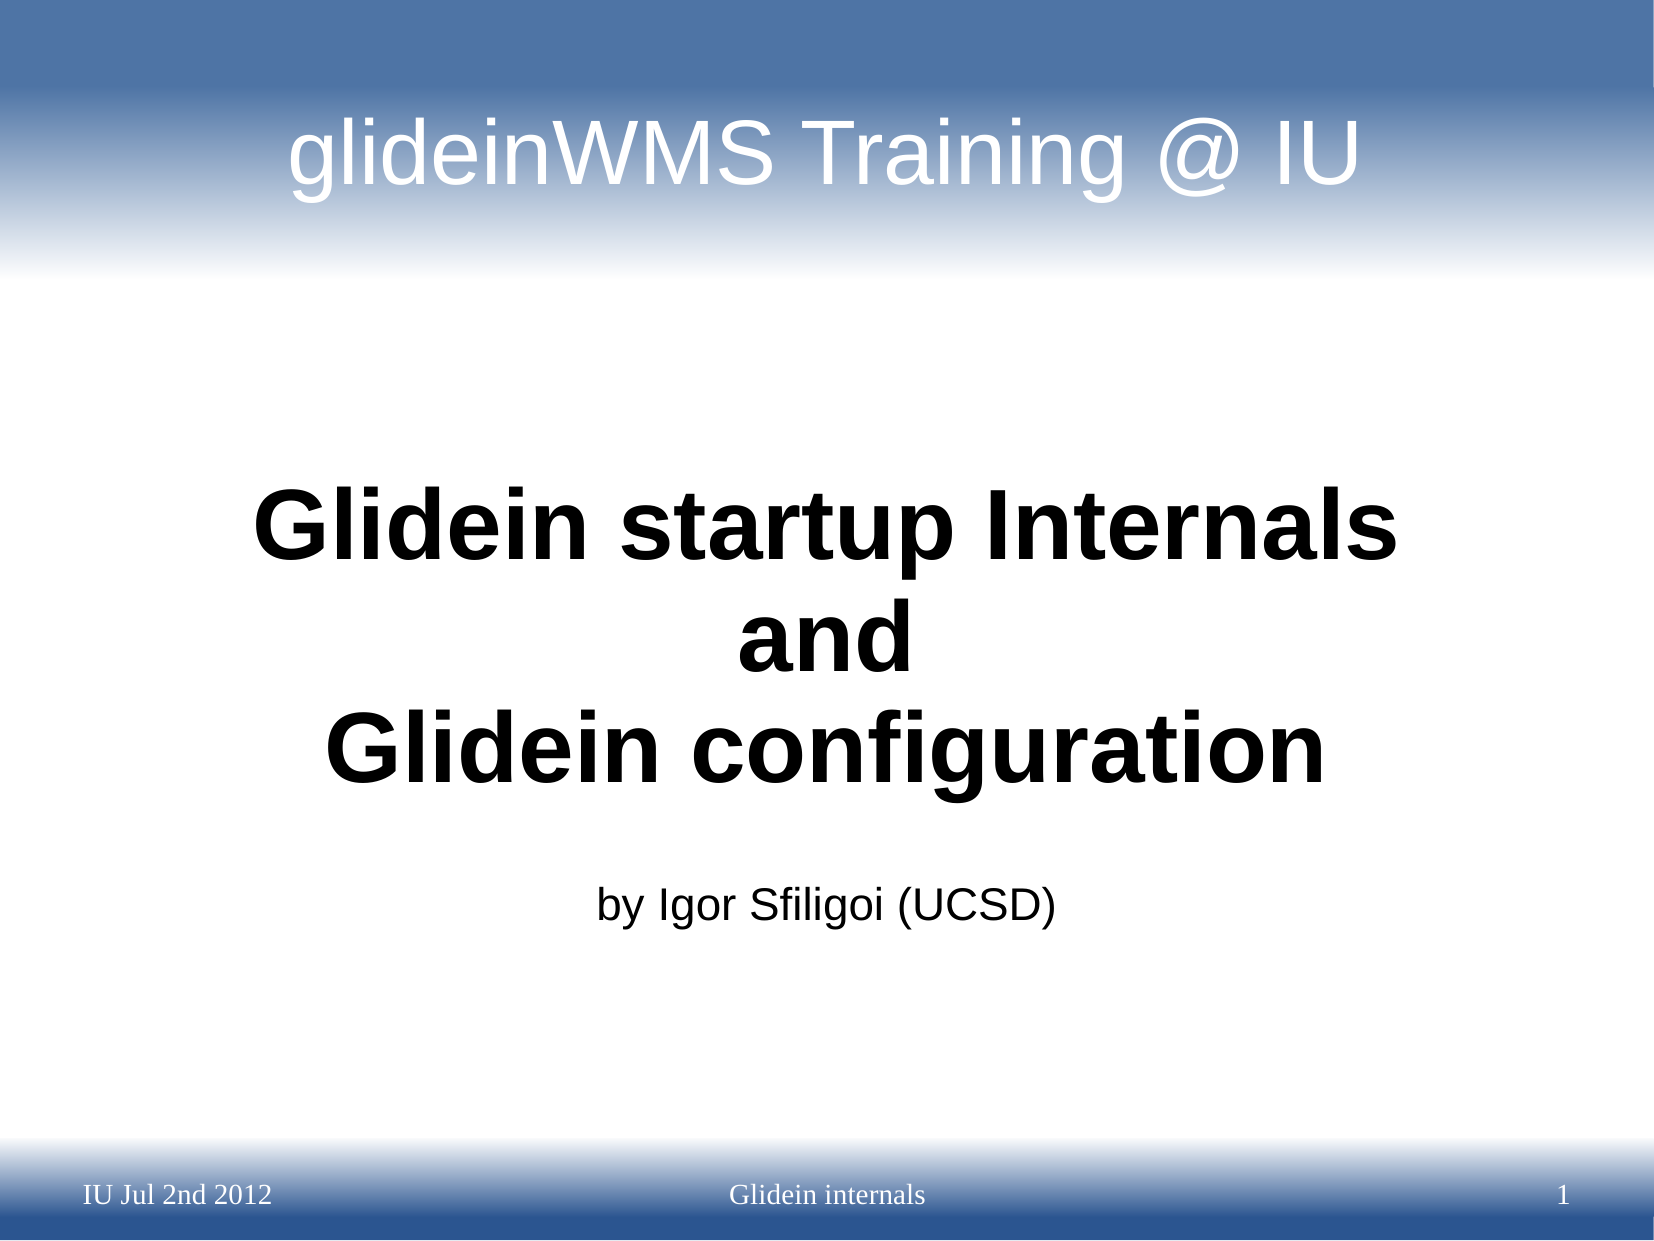

# glideinWMS Training @ IU
Glidein startup Internals
and
Glidein configuration
by Igor Sfiligoi (UCSD)
IU Jul 2nd 2012
Glidein internals
1